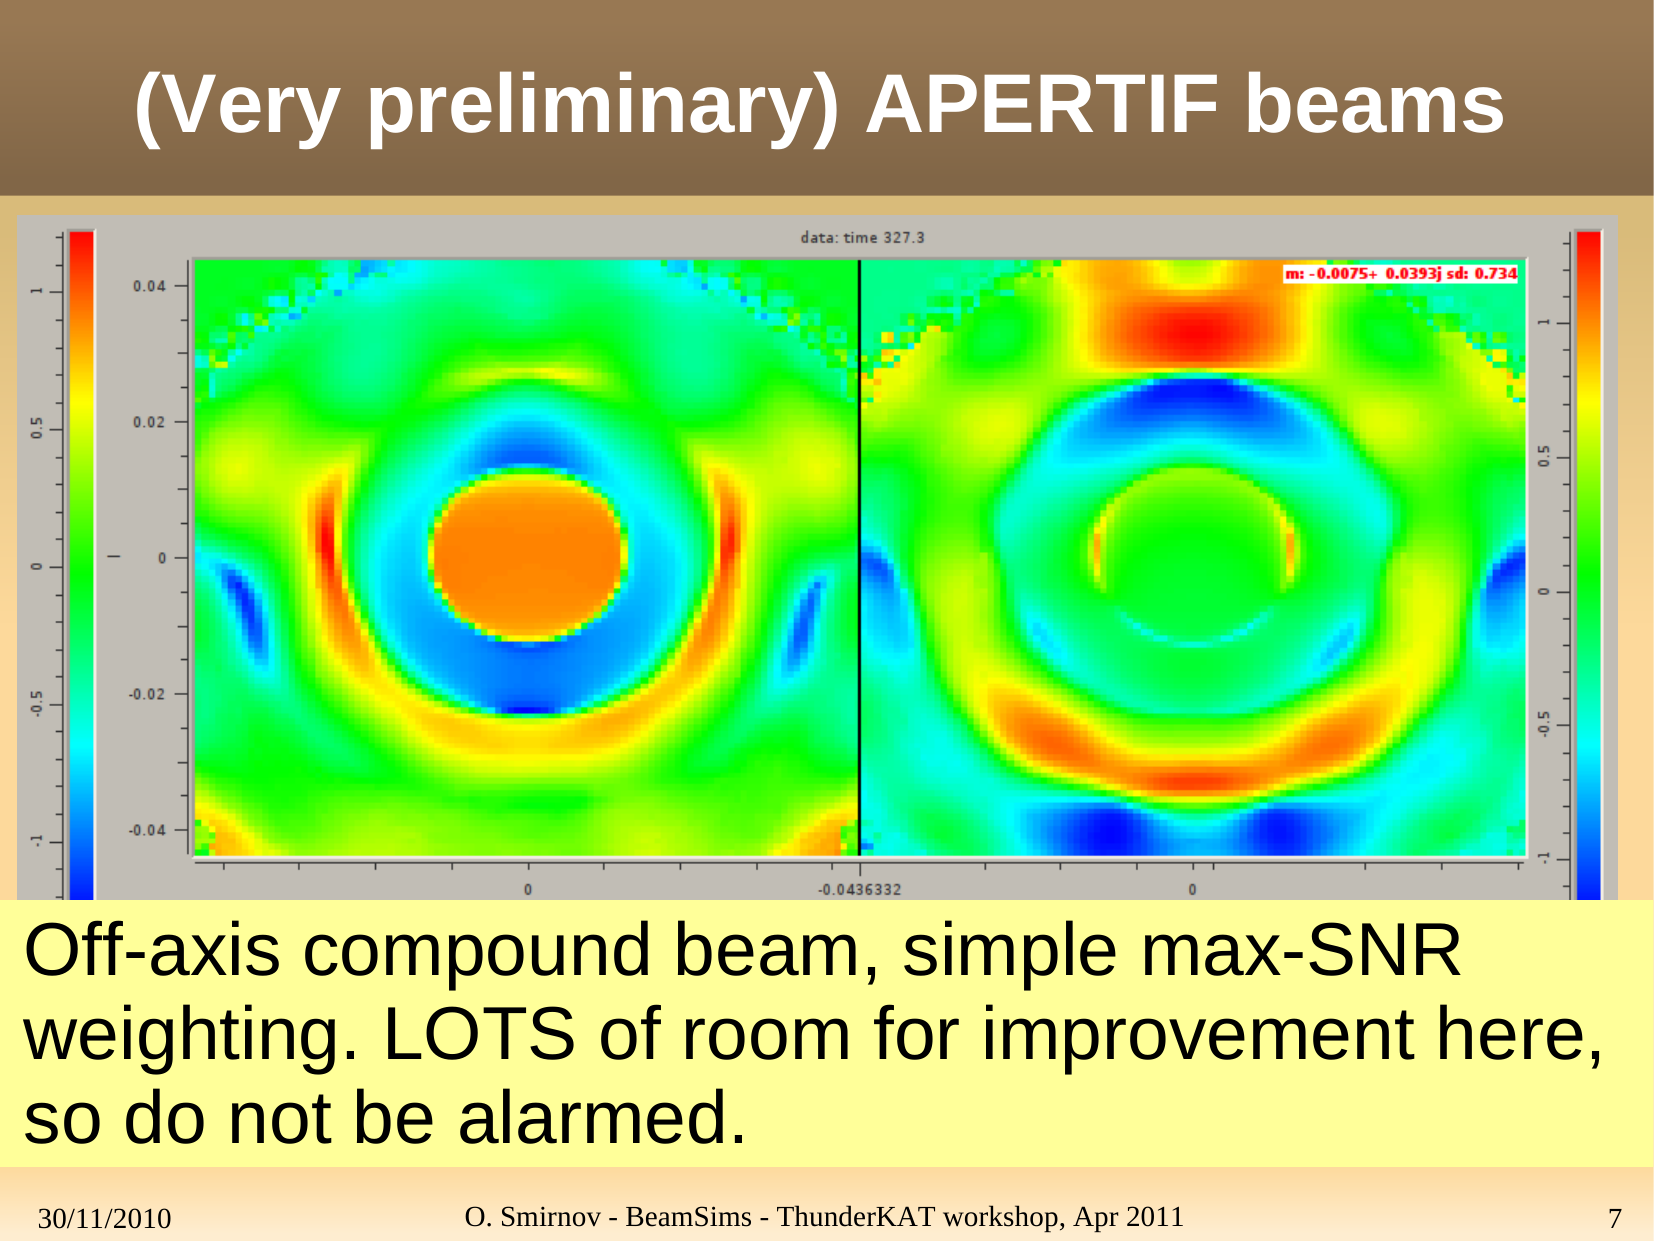

# (Very preliminary) APERTIF beams
Off-axis compound beam, simple max-SNR weighting. LOTS of room for improvement here, so do not be alarmed.
O. Smirnov - BeamSims - ThunderKAT workshop, Apr 2011
30/11/2010
7